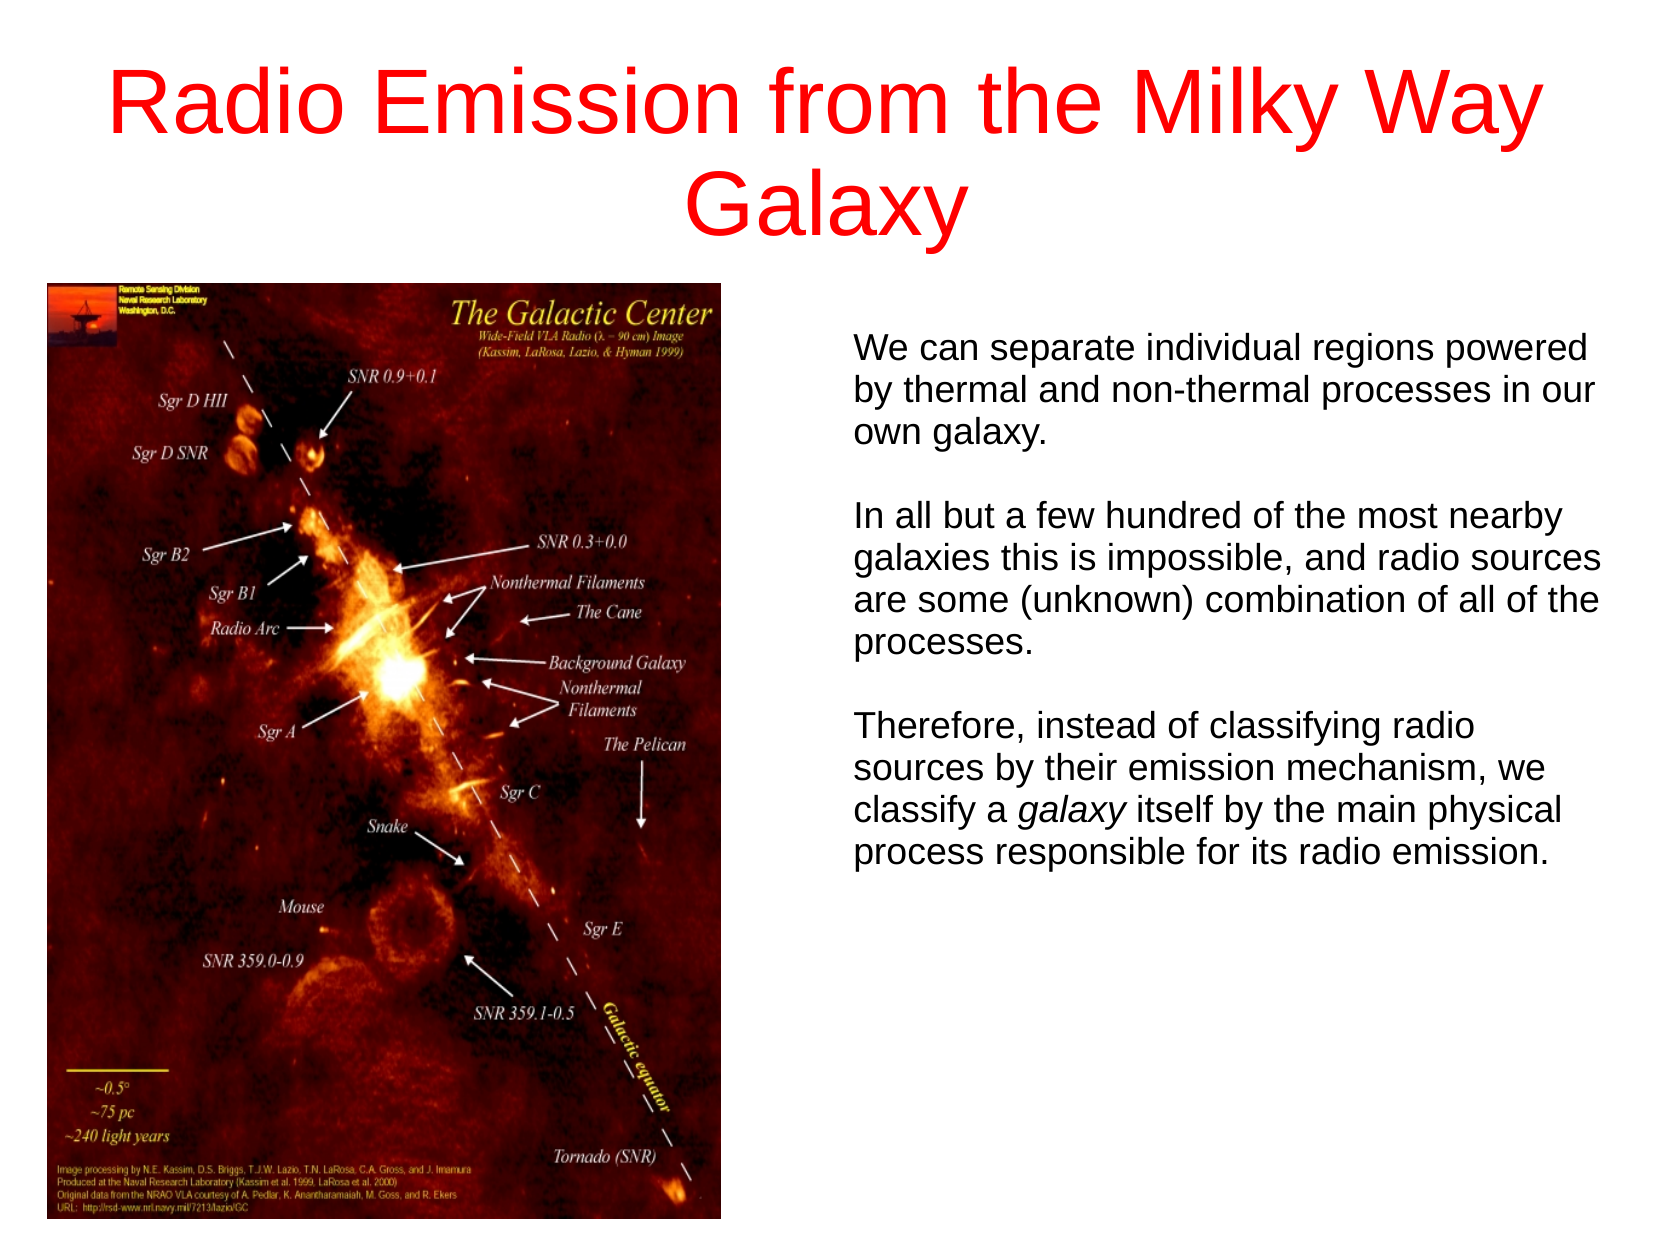

# Radio Emission from the Milky Way Galaxy
We can separate individual regions powered by thermal and non-thermal processes in our own galaxy.
In all but a few hundred of the most nearby galaxies this is impossible, and radio sources are some (unknown) combination of all of the processes.
Therefore, instead of classifying radio sources by their emission mechanism, we classify a galaxy itself by the main physical process responsible for its radio emission.